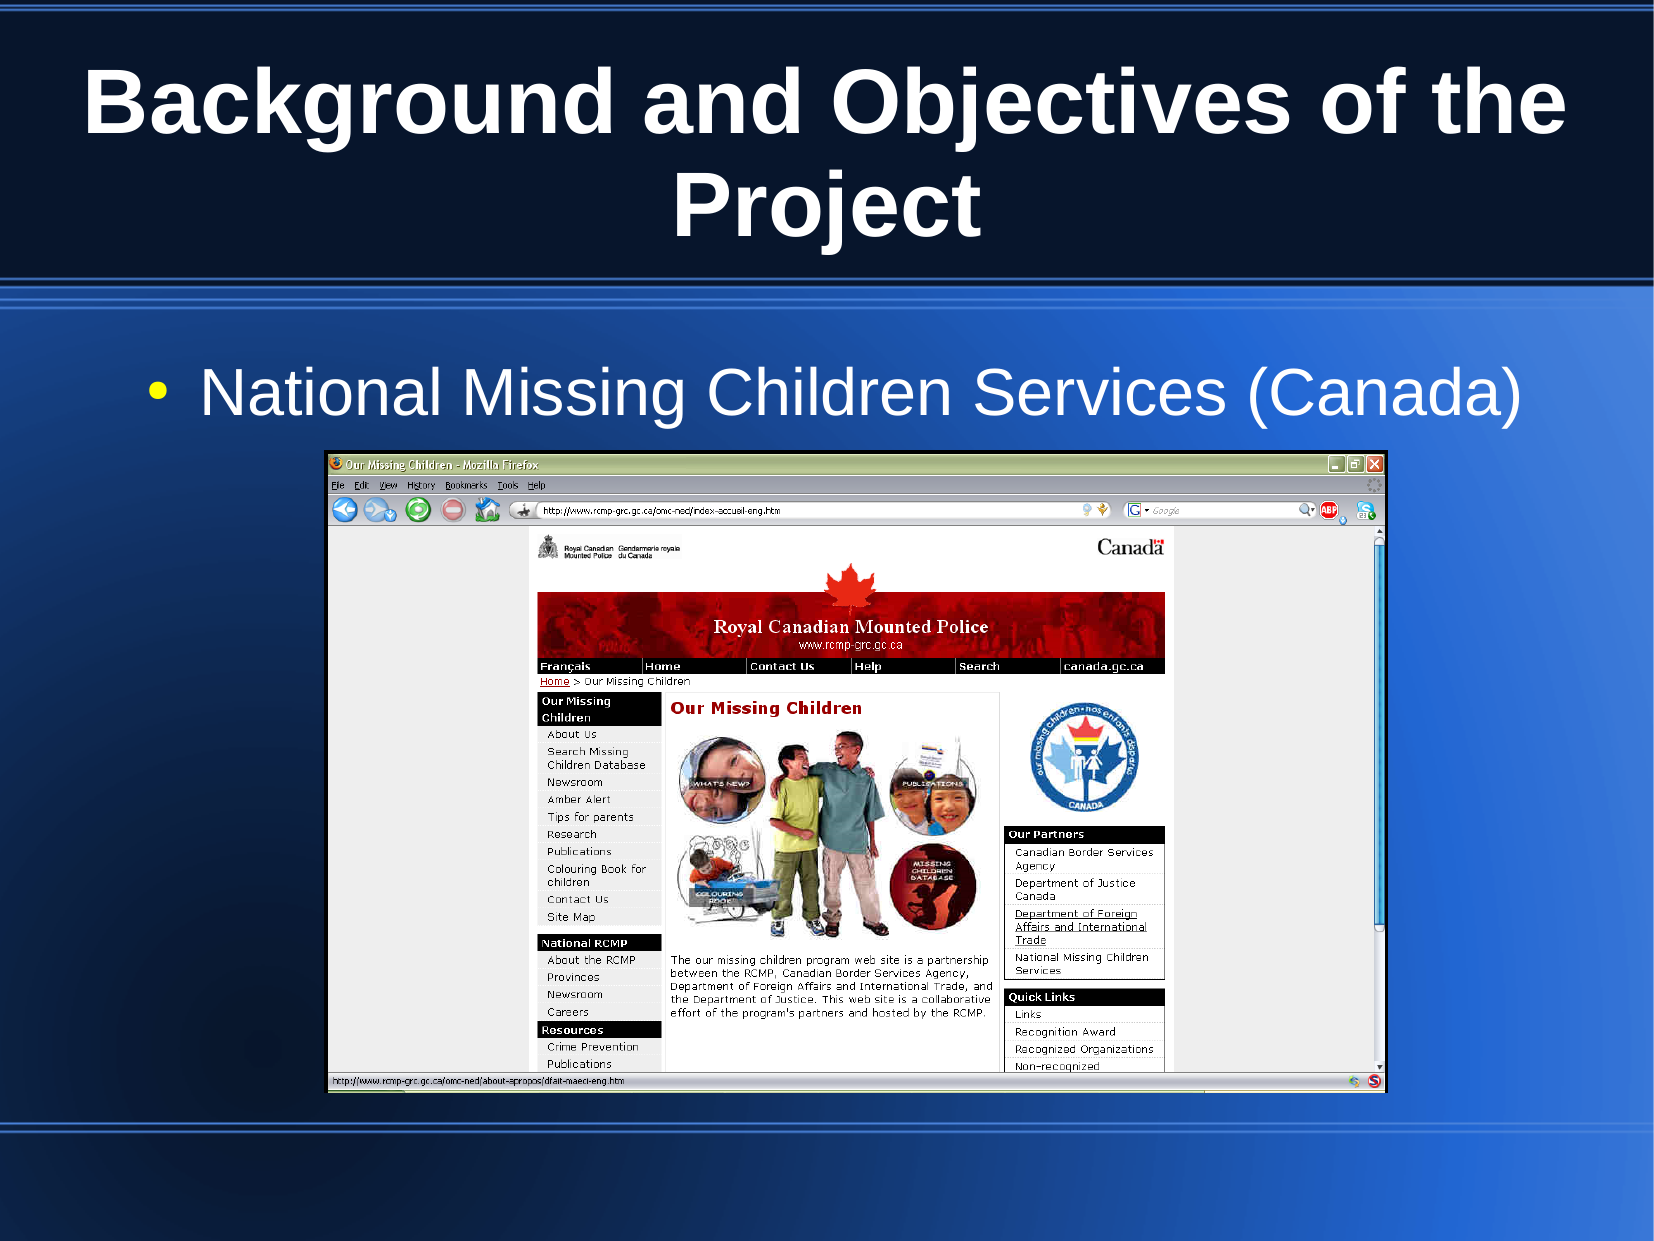

# Background and Objectives of the Project
National Missing Children Services (Canada)